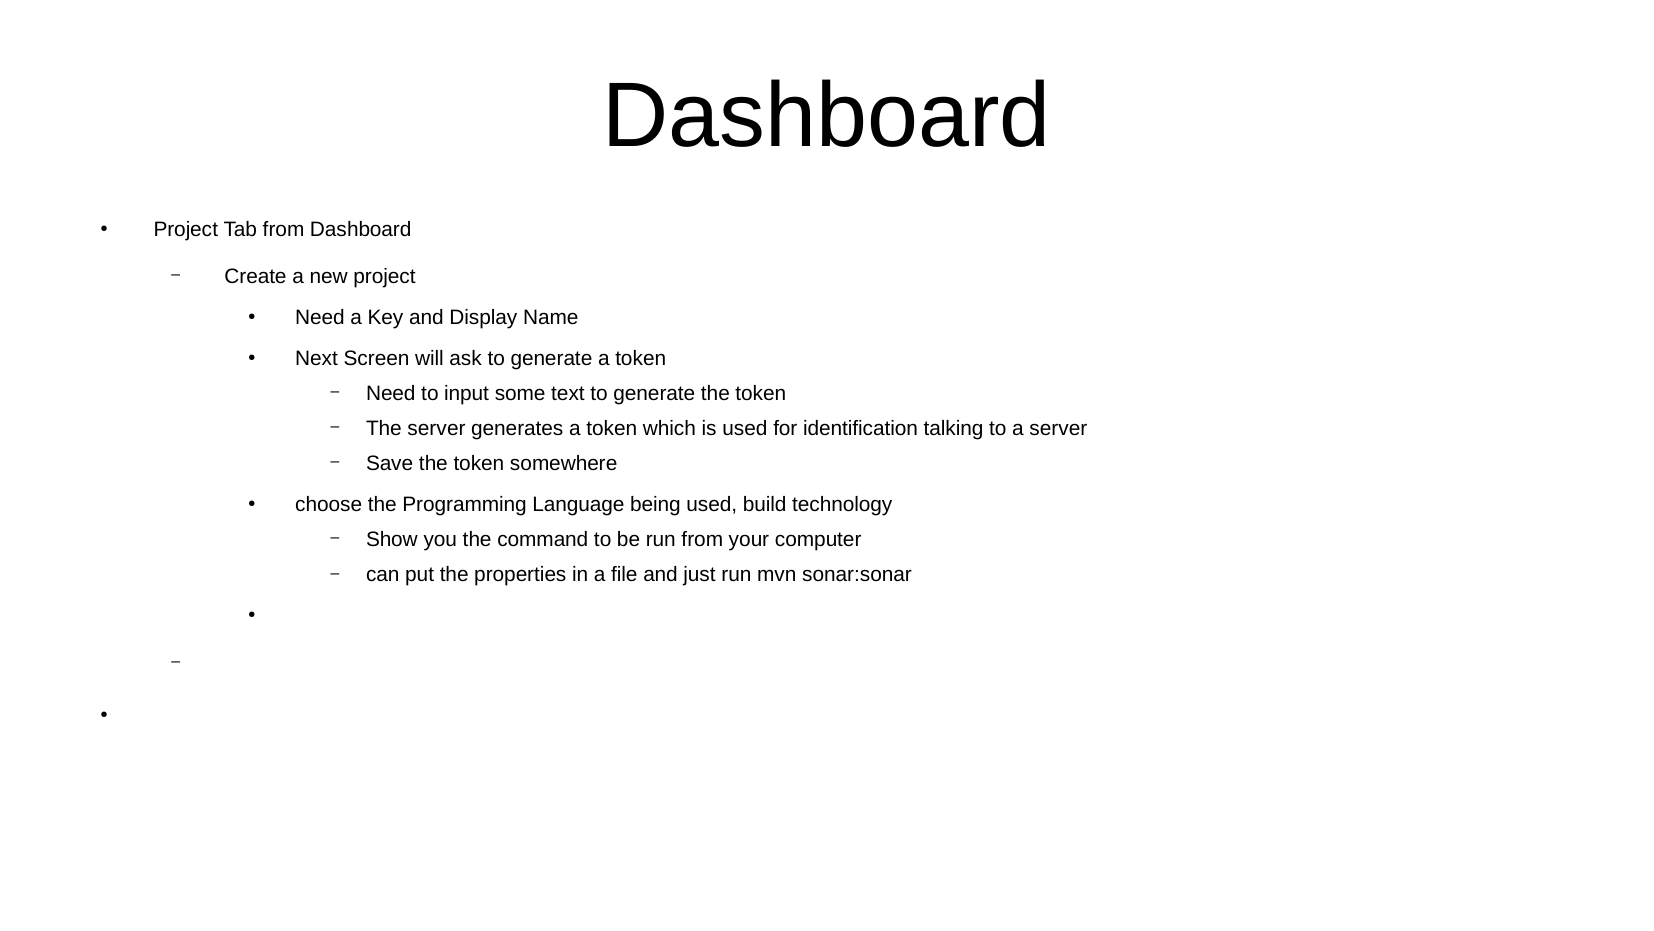

# Dashboard
Project Tab from Dashboard
Create a new project
Need a Key and Display Name
Next Screen will ask to generate a token
Need to input some text to generate the token
The server generates a token which is used for identification talking to a server
Save the token somewhere
choose the Programming Language being used, build technology
Show you the command to be run from your computer
can put the properties in a file and just run mvn sonar:sonar